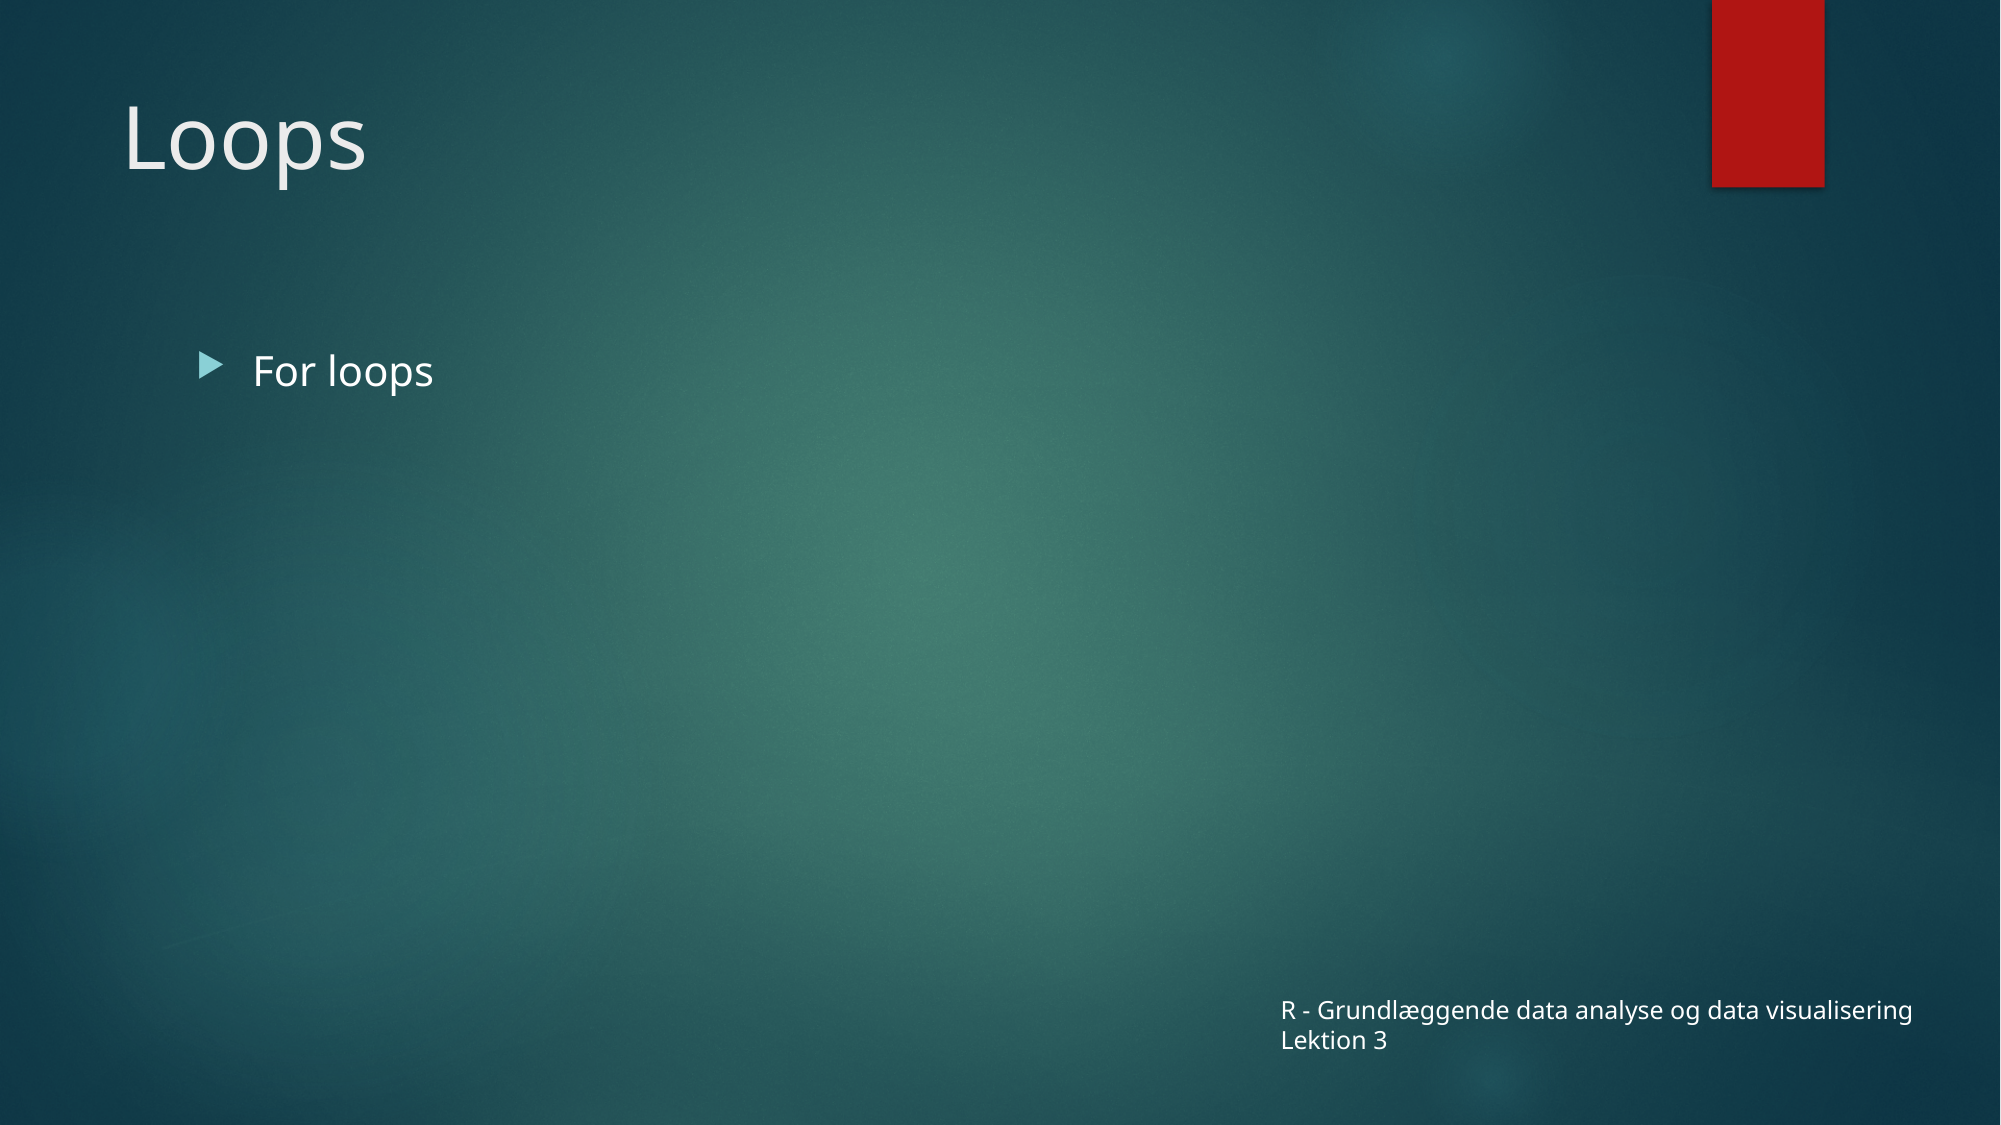

# Loops
For loops
R - Grundlæggende data analyse og data visualisering Lektion 3